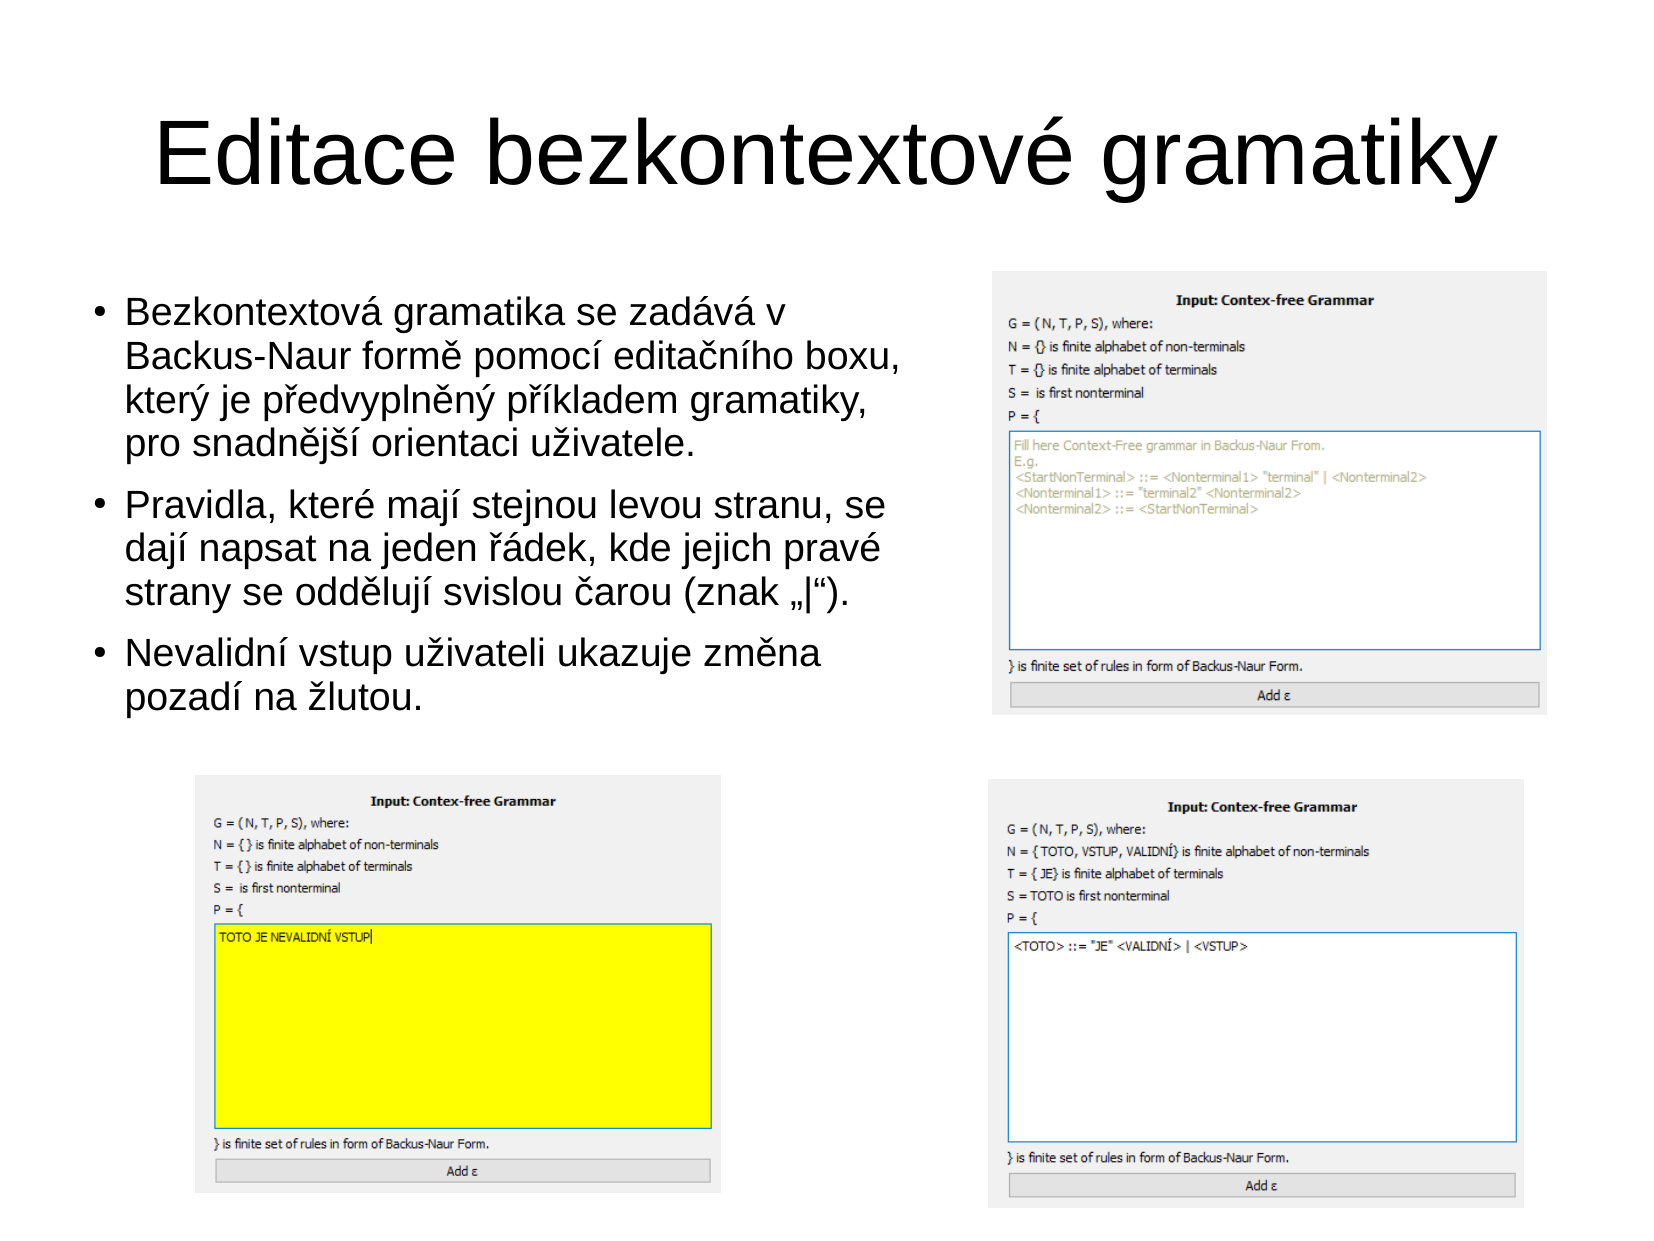

# Editace bezkontextové gramatiky
Bezkontextová gramatika se zadává v Backus-Naur formě pomocí editačního boxu, který je předvyplněný příkladem gramatiky, pro snadnější orientaci uživatele.
Pravidla, které mají stejnou levou stranu, se dají napsat na jeden řádek, kde jejich pravé strany se oddělují svislou čarou (znak „|“).
Nevalidní vstup uživateli ukazuje změna pozadí na žlutou.